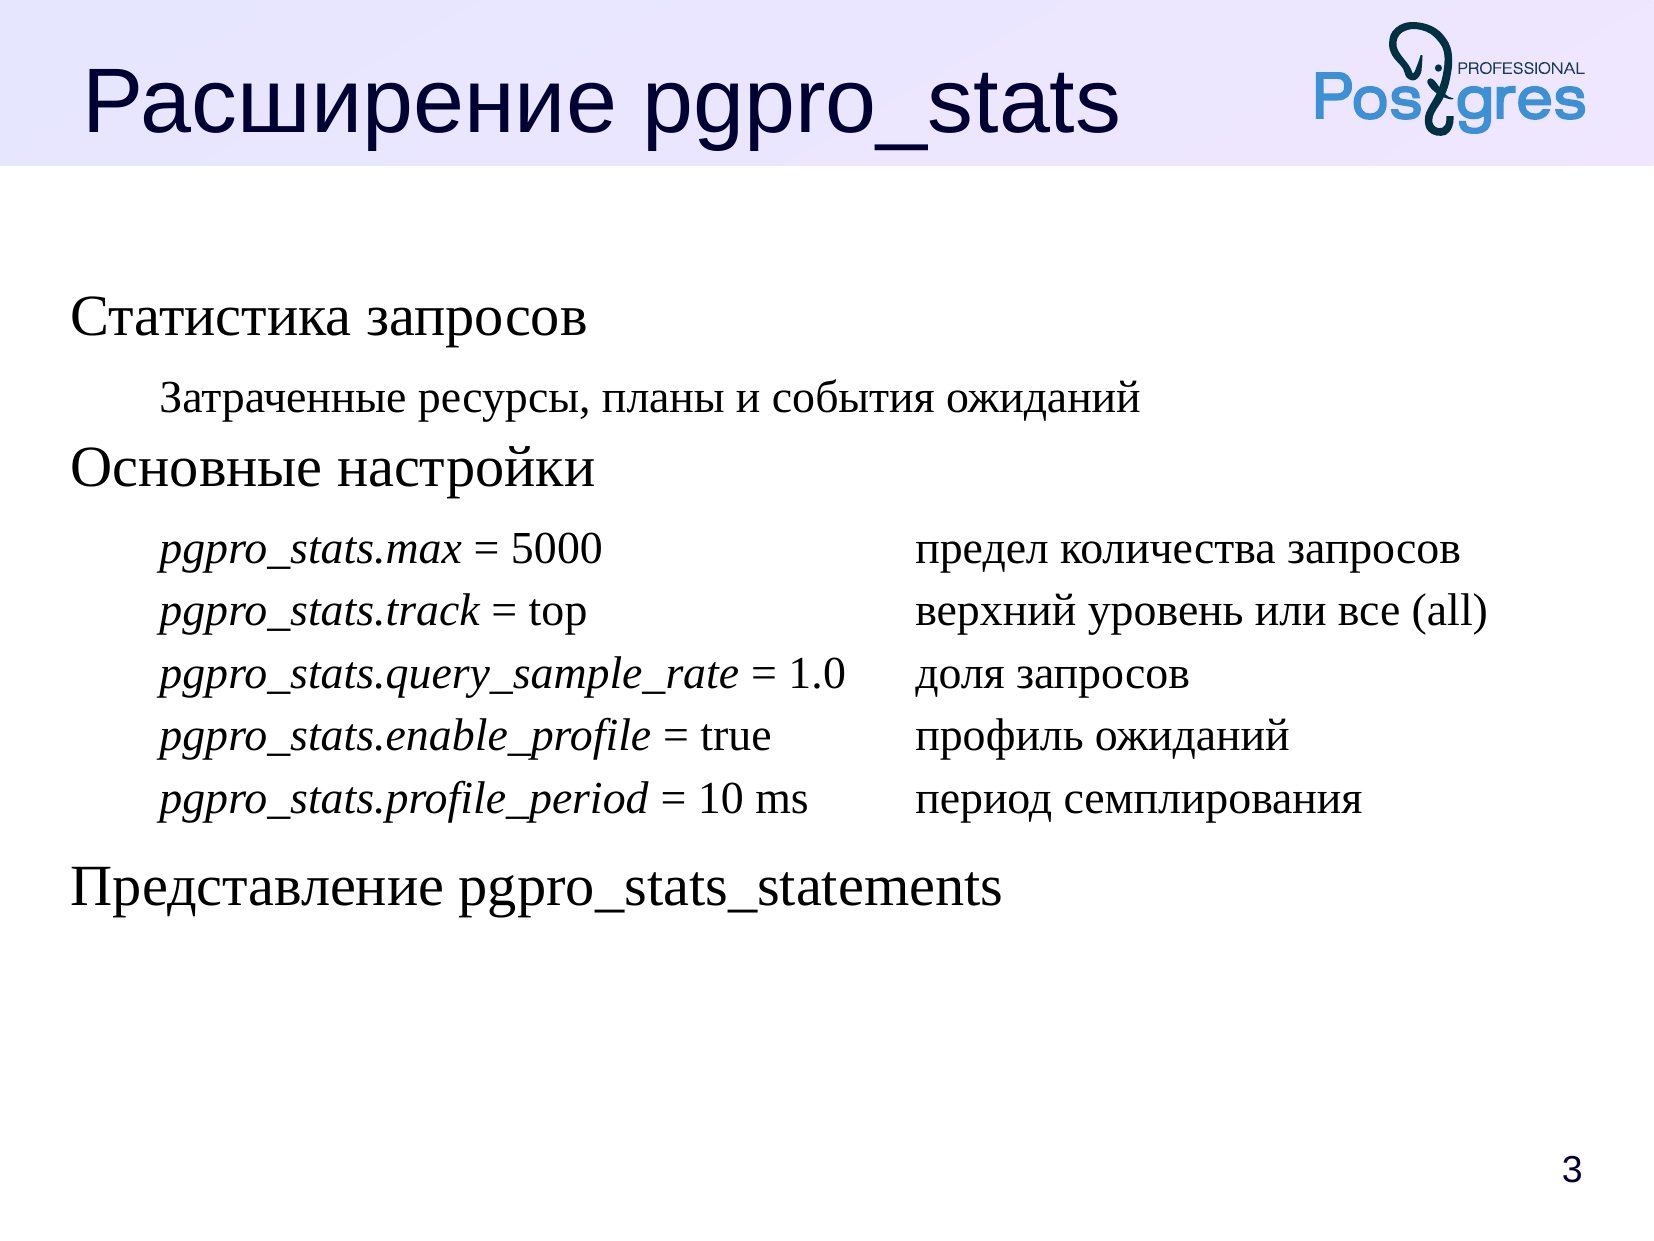

# Расширение pgpro_stats
Статистика запросов
Затраченные ресурсы, планы и события ожиданий
Основные настройки
pgpro_stats.max = 5000	предел количества запросов
pgpro_stats.track = top	верхний уровень или все (all)
pgpro_stats.query_sample_rate = 1.0	доля запросов
pgpro_stats.enable_profile = true	профиль ожиданий
pgpro_stats.profile_period = 10 ms	период семплирования
Представление pgpro_stats_statements